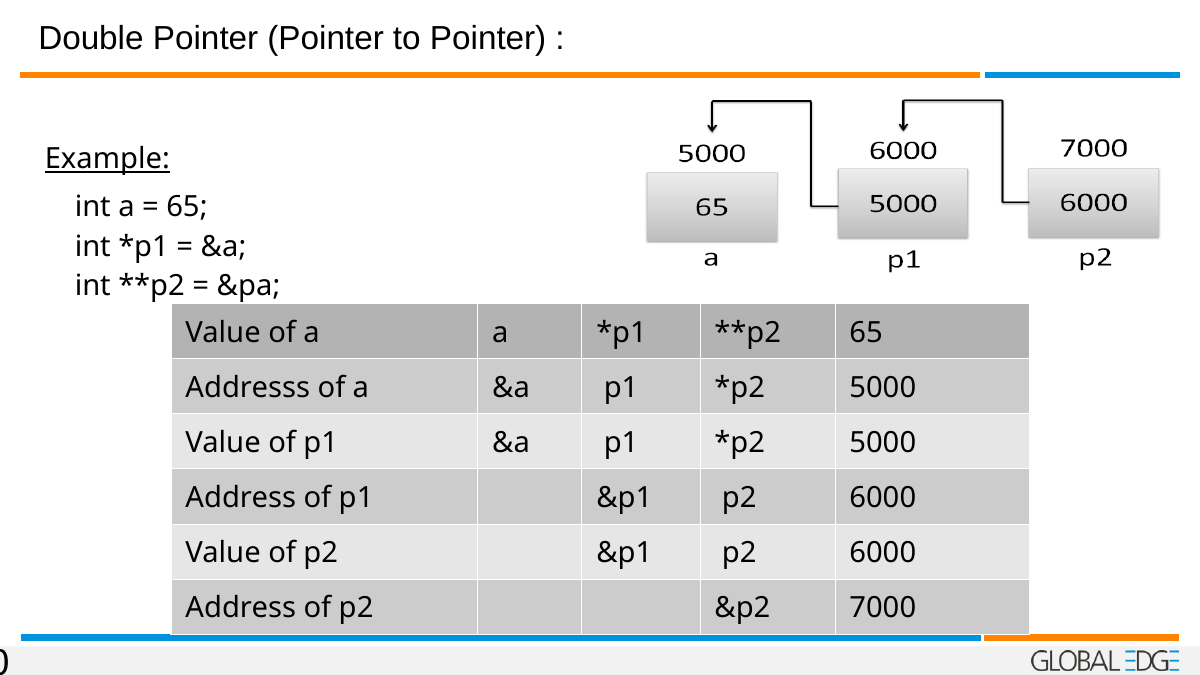

#
Double Pointer (Pointer to Pointer) :
Example:
int a = 65;
int *p1 = &a;
int **p2 = &pa;
| Value of a | a | \*p1 | \*\*p2 | 65 |
| --- | --- | --- | --- | --- |
| Addresss of a | &a | p1 | \*p2 | 5000 |
| Value of p1 | &a | p1 | \*p2 | 5000 |
| Address of p1 | | &p1 | p2 | 6000 |
| Value of p2 | | &p1 | p2 | 6000 |
| Address of p2 | | | &p2 | 7000 |